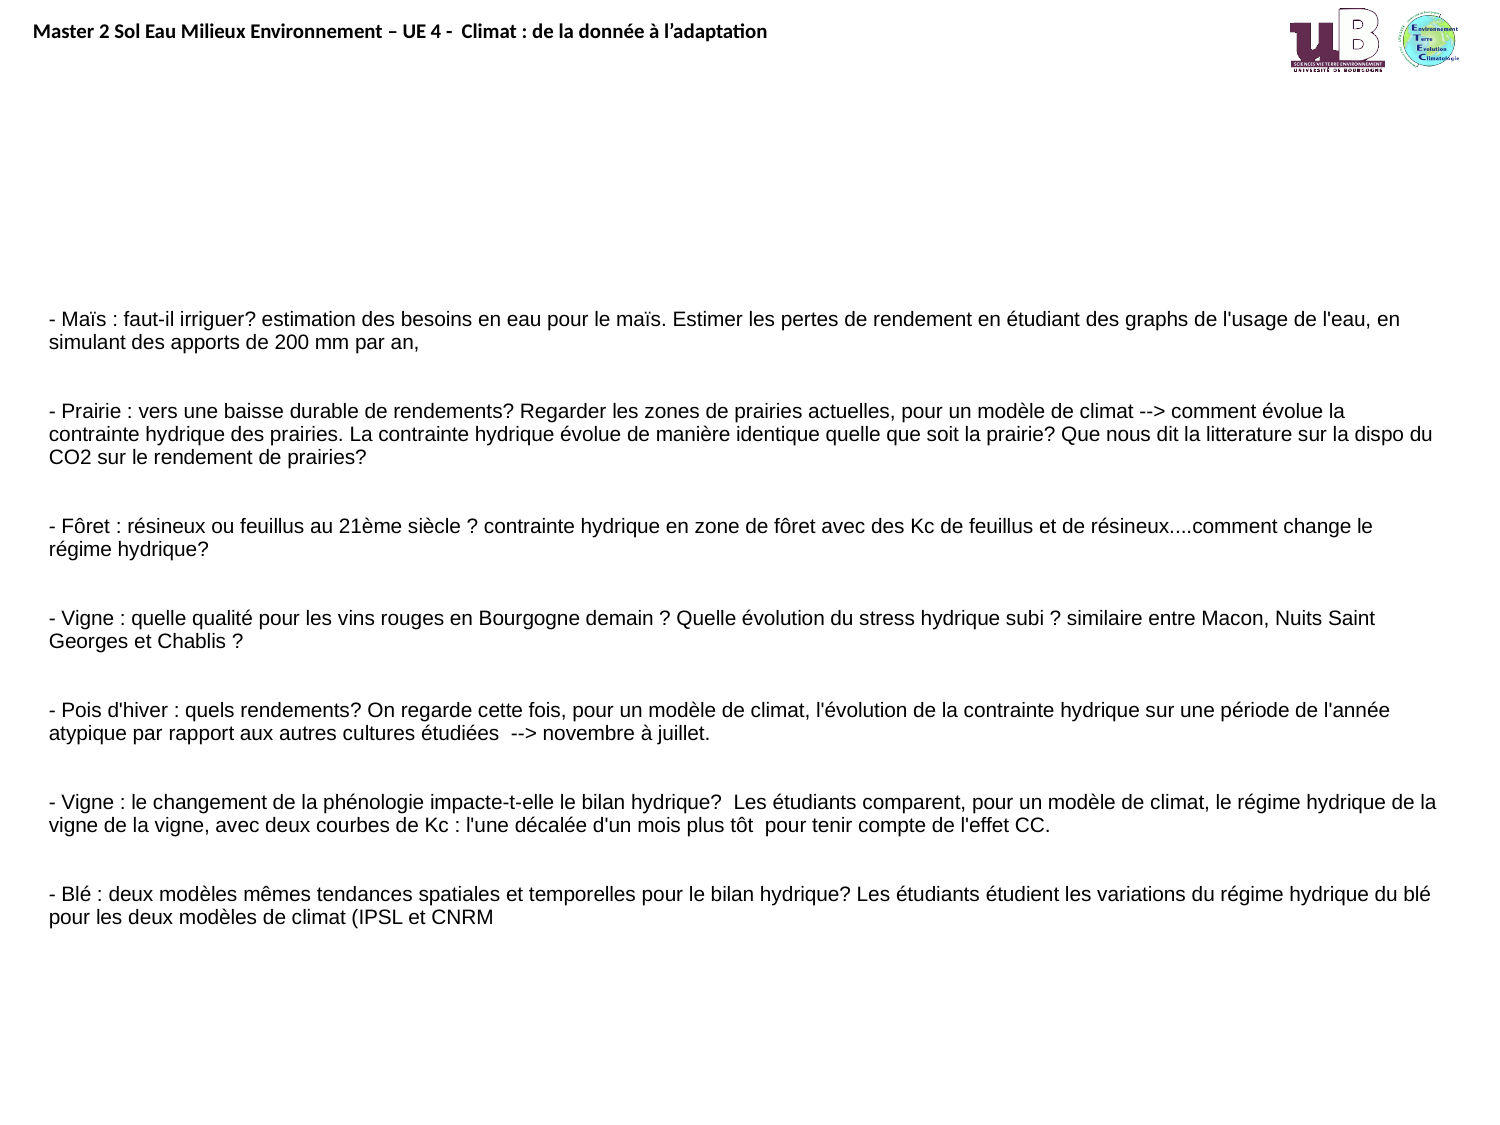

#
- Maïs : faut-il irriguer? estimation des besoins en eau pour le maïs. Estimer les pertes de rendement en étudiant des graphs de l'usage de l'eau, en simulant des apports de 200 mm par an,
- Prairie : vers une baisse durable de rendements? Regarder les zones de prairies actuelles, pour un modèle de climat --> comment évolue la contrainte hydrique des prairies. La contrainte hydrique évolue de manière identique quelle que soit la prairie? Que nous dit la litterature sur la dispo du CO2 sur le rendement de prairies?
- Fôret : résineux ou feuillus au 21ème siècle ? contrainte hydrique en zone de fôret avec des Kc de feuillus et de résineux....comment change le régime hydrique?
- Vigne : quelle qualité pour les vins rouges en Bourgogne demain ? Quelle évolution du stress hydrique subi ? similaire entre Macon, Nuits Saint Georges et Chablis ?
- Pois d'hiver : quels rendements? On regarde cette fois, pour un modèle de climat, l'évolution de la contrainte hydrique sur une période de l'année atypique par rapport aux autres cultures étudiées  --> novembre à juillet.
- Vigne : le changement de la phénologie impacte-t-elle le bilan hydrique?  Les étudiants comparent, pour un modèle de climat, le régime hydrique de la vigne de la vigne, avec deux courbes de Kc : l'une décalée d'un mois plus tôt  pour tenir compte de l'effet CC.
- Blé : deux modèles mêmes tendances spatiales et temporelles pour le bilan hydrique? Les étudiants étudient les variations du régime hydrique du blé pour les deux modèles de climat (IPSL et CNRM